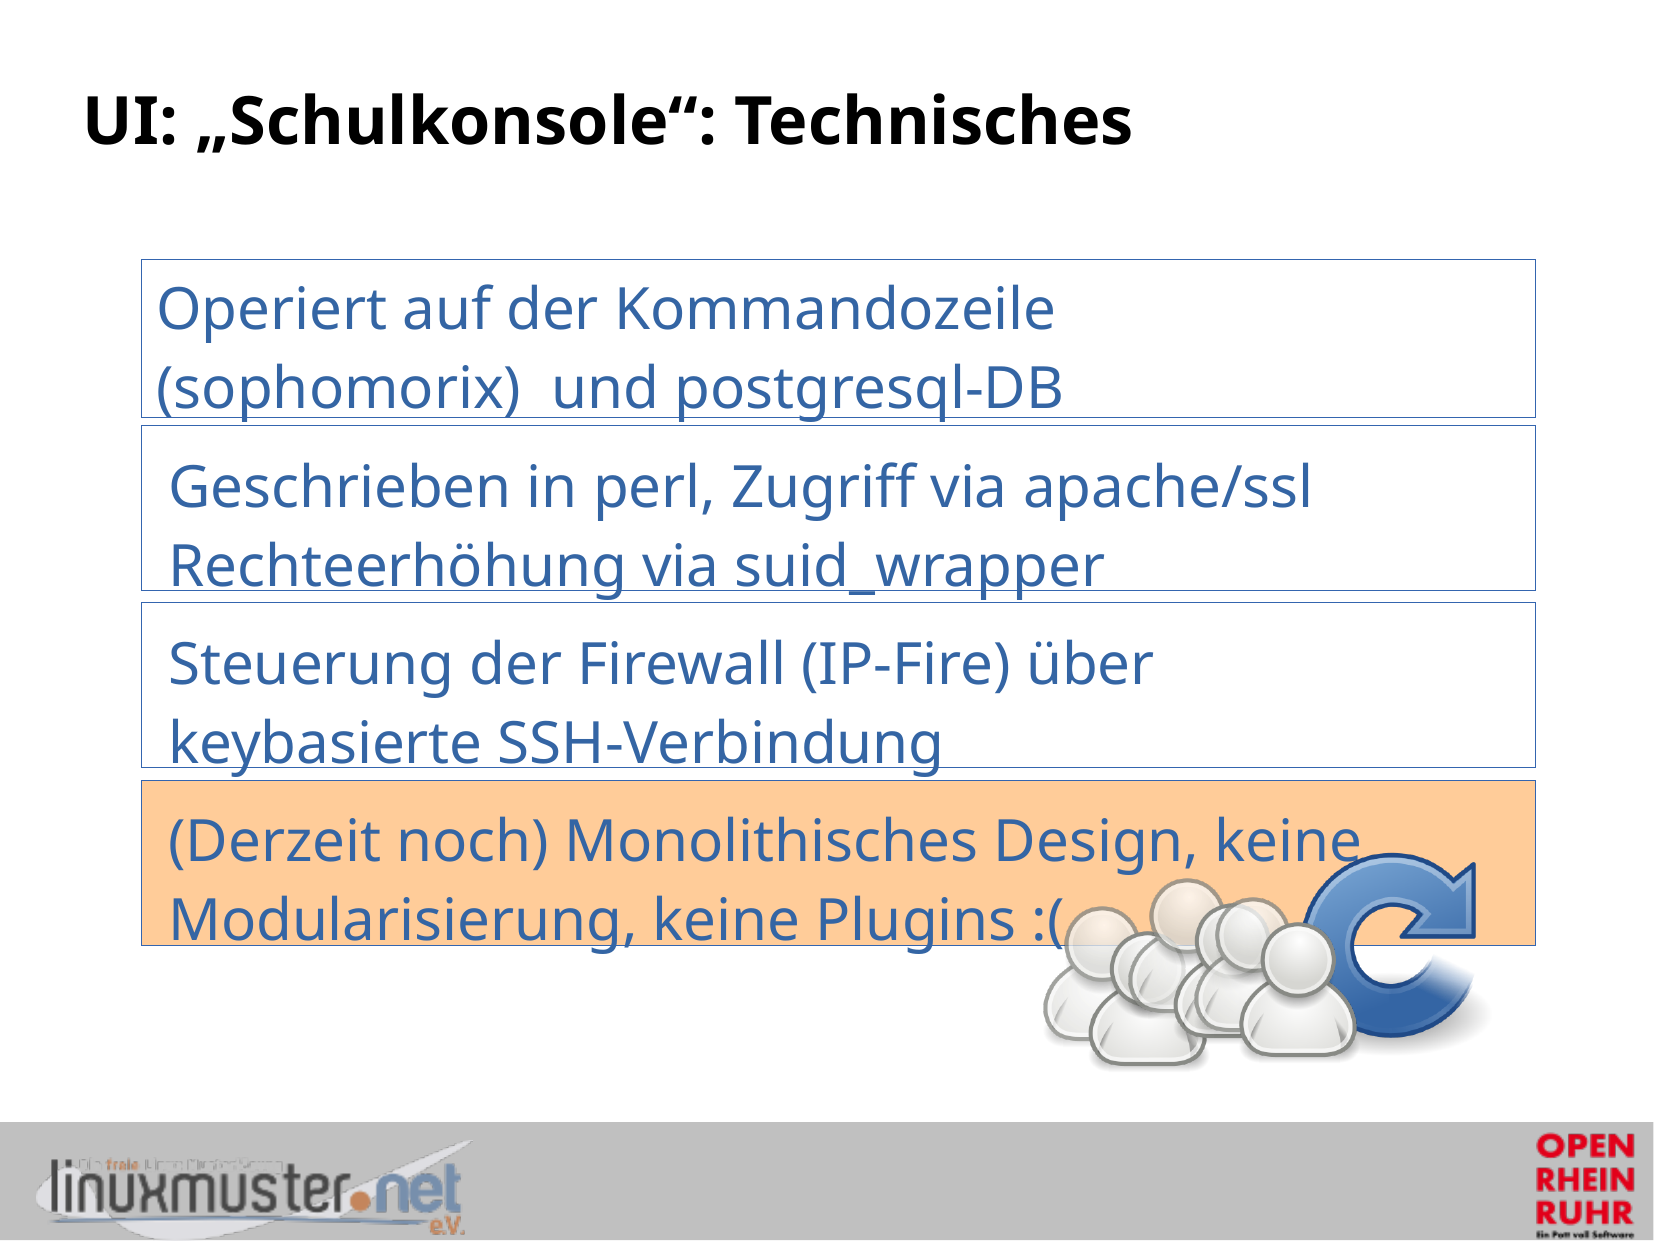

# UI: „Schulkonsole“: Technisches
Operiert auf der Kommandozeile (sophomorix) und postgresql-DB
Geschrieben in perl, Zugriff via apache/ssl
Rechteerhöhung via suid_wrapper
Steuerung der Firewall (IP-Fire) über keybasierte SSH-Verbindung
(Derzeit noch) Monolithisches Design, keine Modularisierung, keine Plugins :(